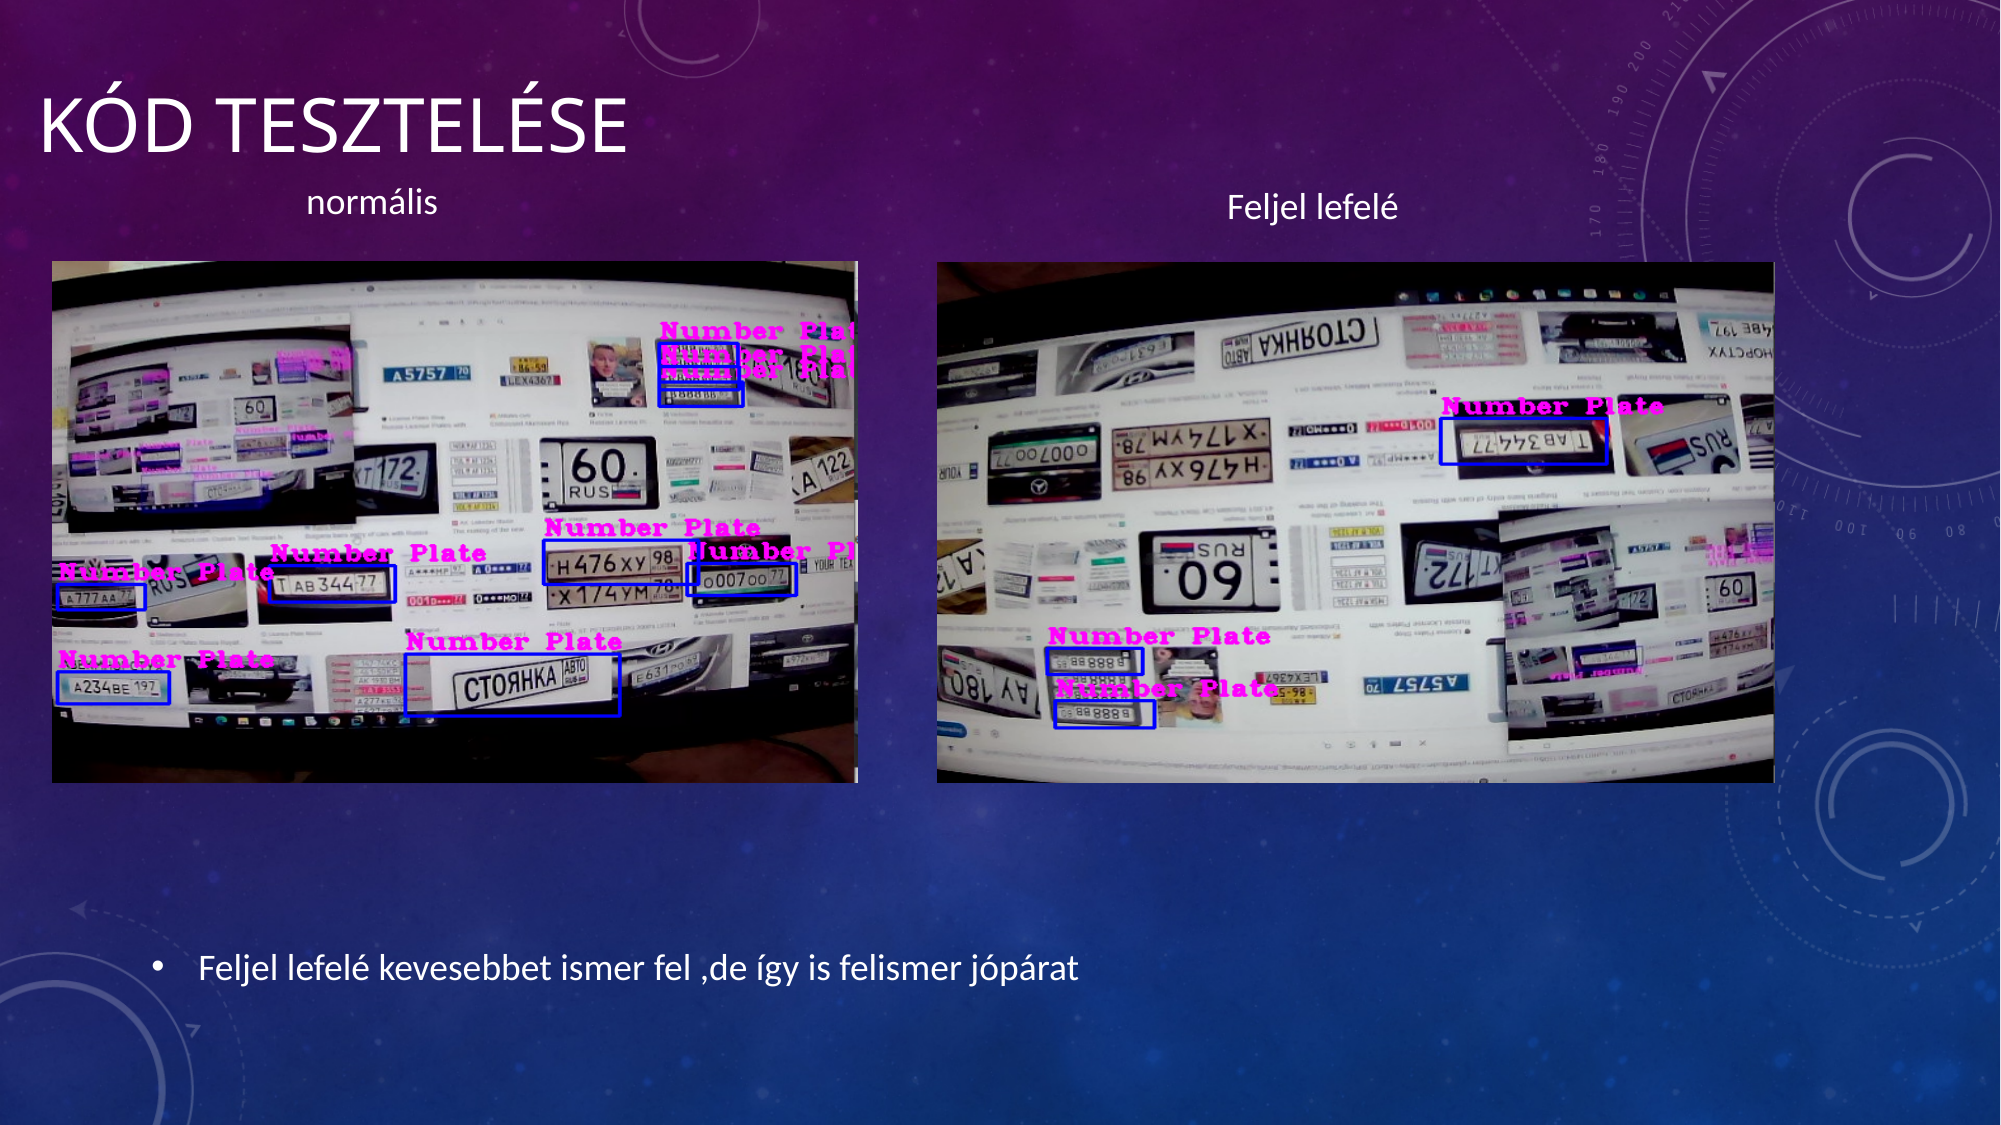

# Kód tesztelése
normális
Feljel lefelé
Feljel lefelé kevesebbet ismer fel ,de így is felismer jópárat